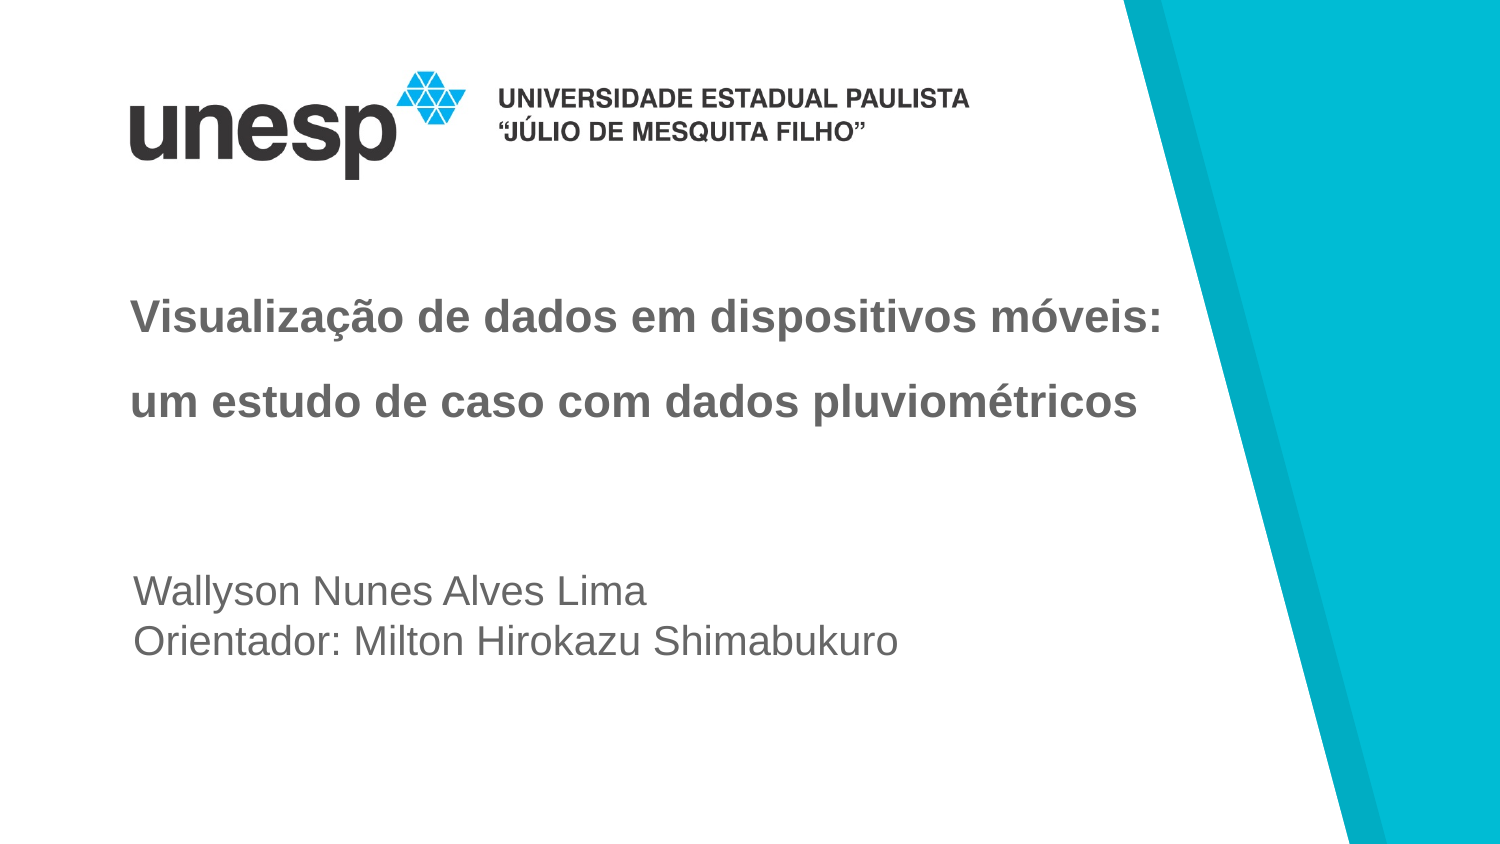

Visualização de dados em dispositivos móveis:
um estudo de caso com dados pluviométricos
# Wallyson Nunes Alves Lima
Orientador: Milton Hirokazu Shimabukuro